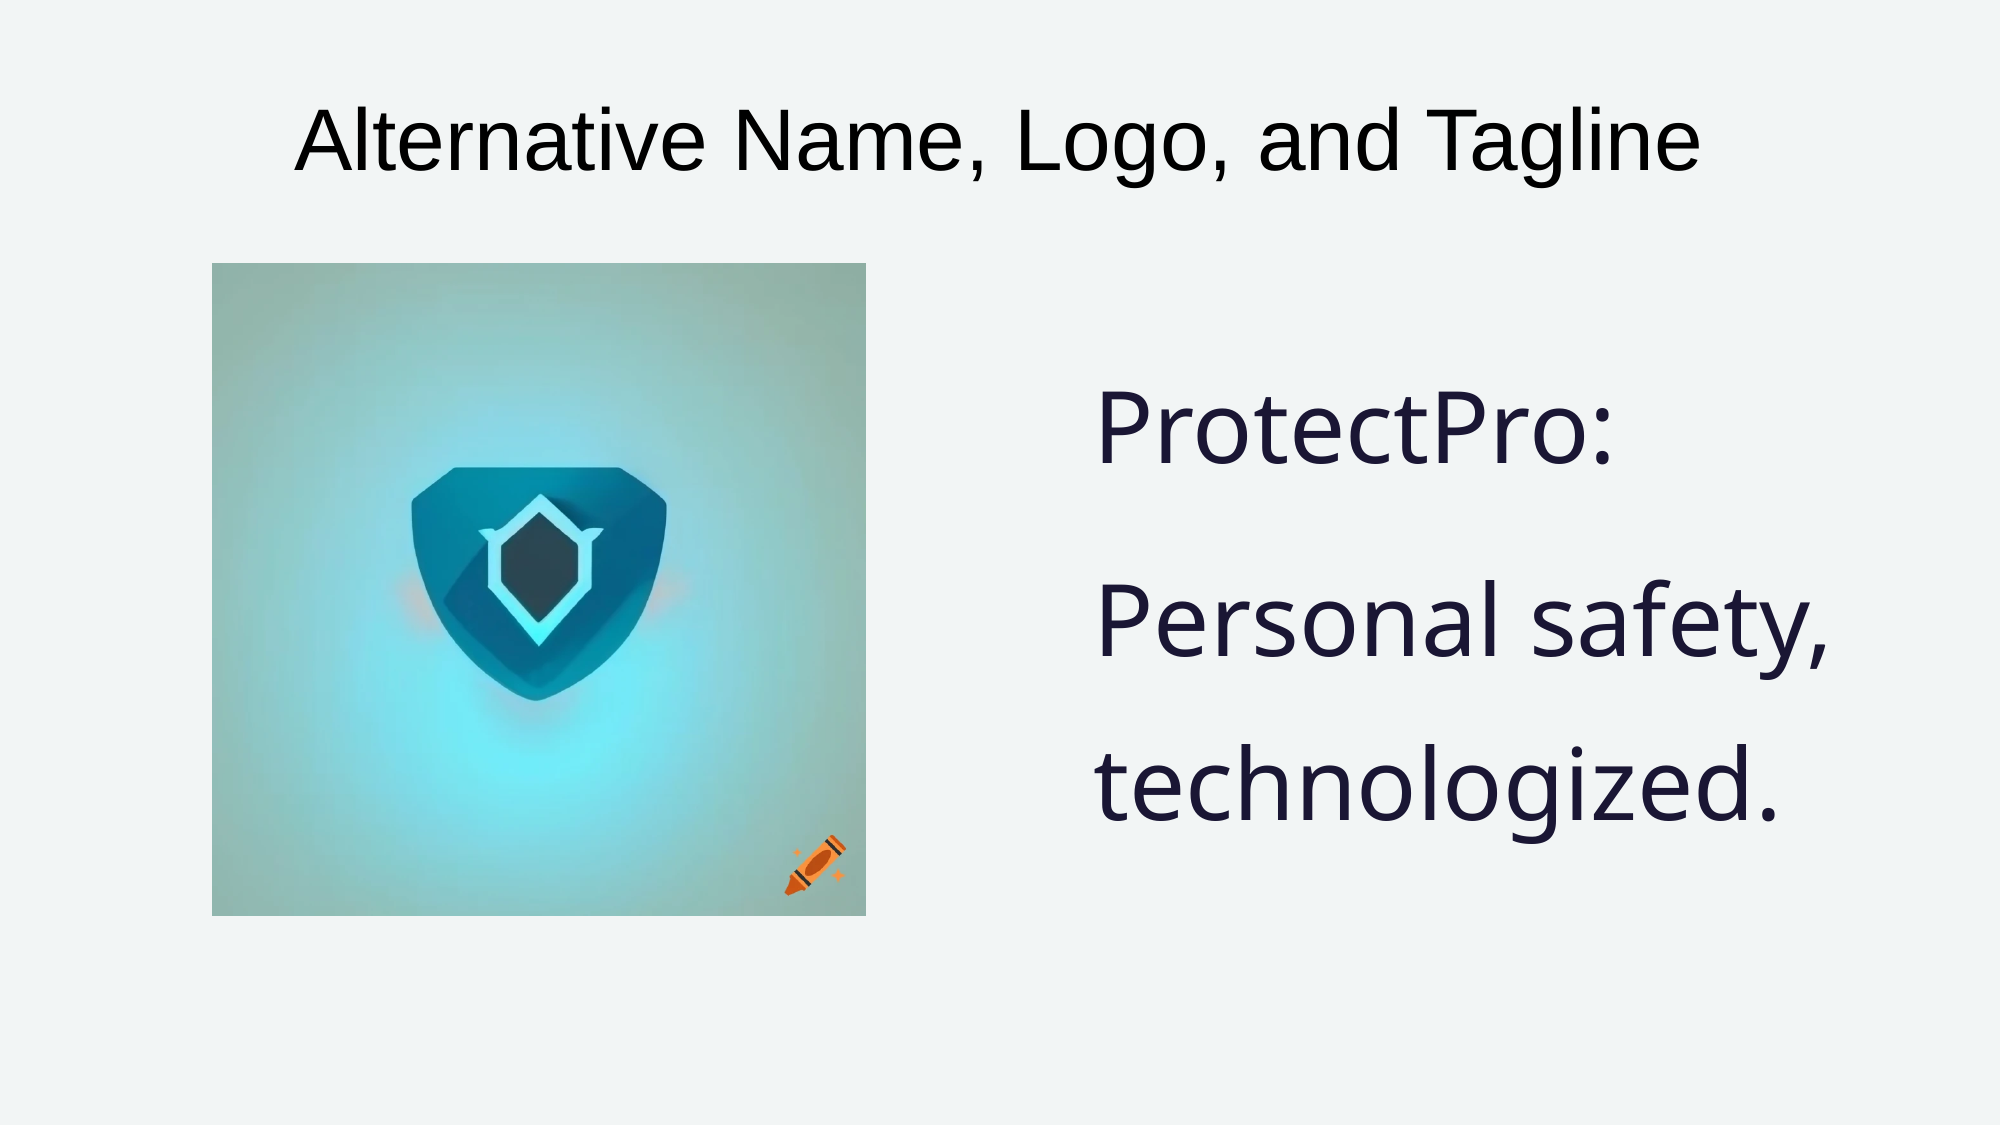

# Alternative Name, Logo, and Tagline
ProtectPro:
Personal safety, technologized.